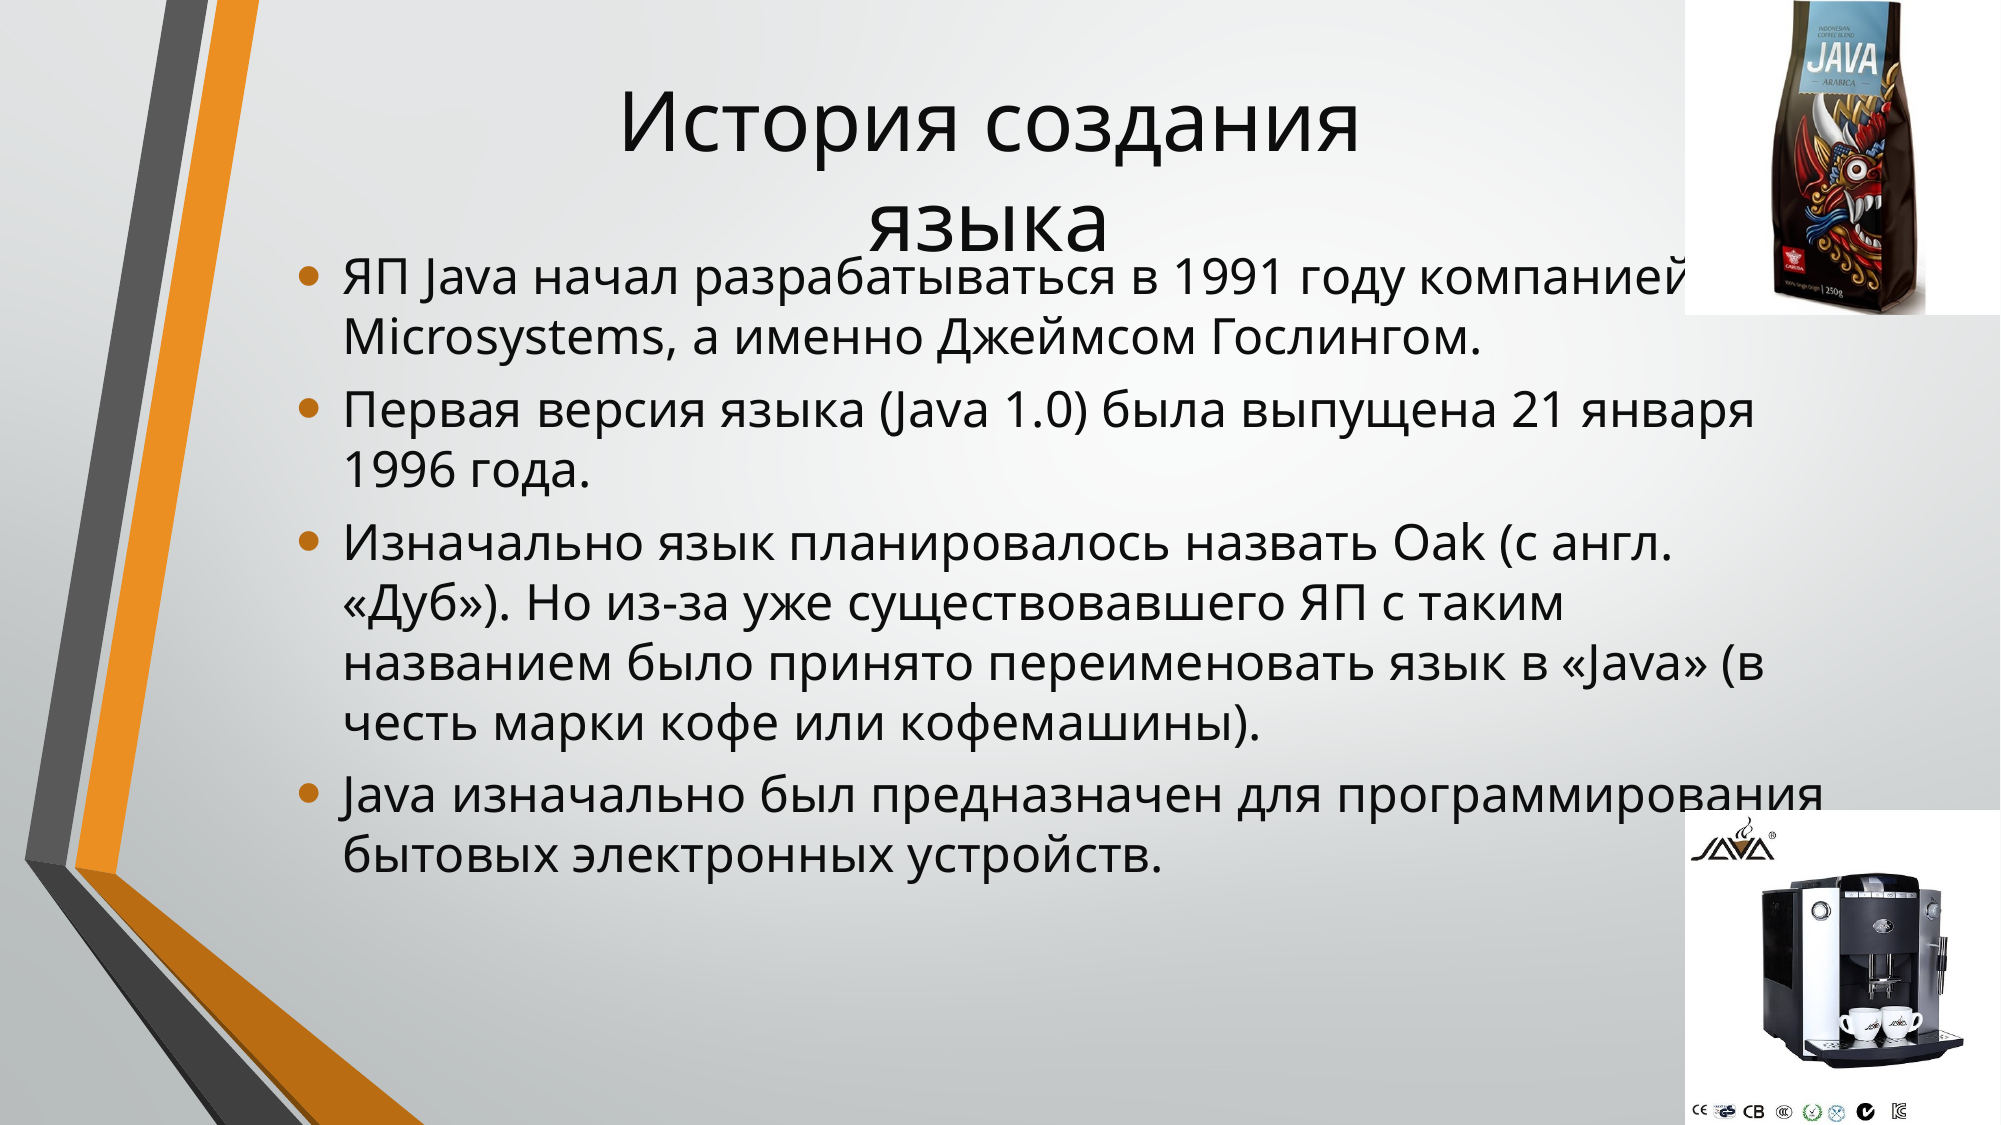

# История создания языка
ЯП Java начал разрабатываться в 1991 году компанией Sun Microsystems, а именно Джеймсом Гослингом.
Первая версия языка (Java 1.0) была выпущена 21 января 1996 года.
Изначально язык планировалось назвать Oak (с англ. «Дуб»). Но из-за уже существовавшего ЯП с таким названием было принято переименовать язык в «Java» (в честь марки кофе или кофемашины).
Java изначально был предназначен для программирования бытовых электронных устройств.